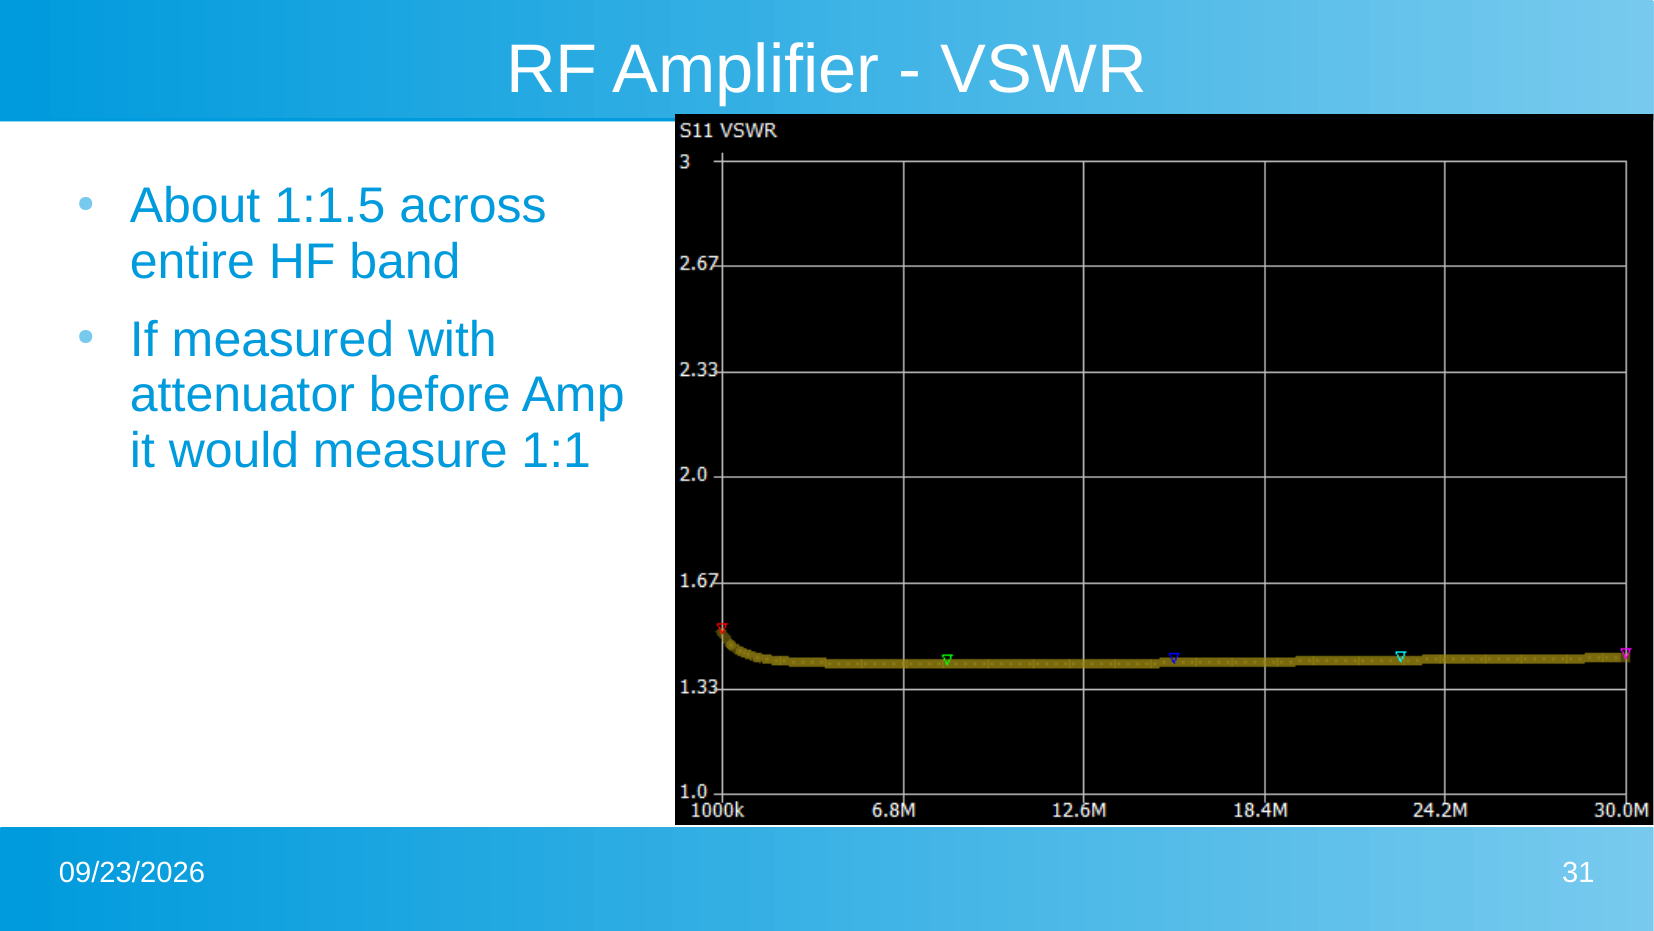

# RF Amplifier - VSWR
About 1:1.5 across entire HF band
If measured with attenuator before Amp it would measure 1:1
31